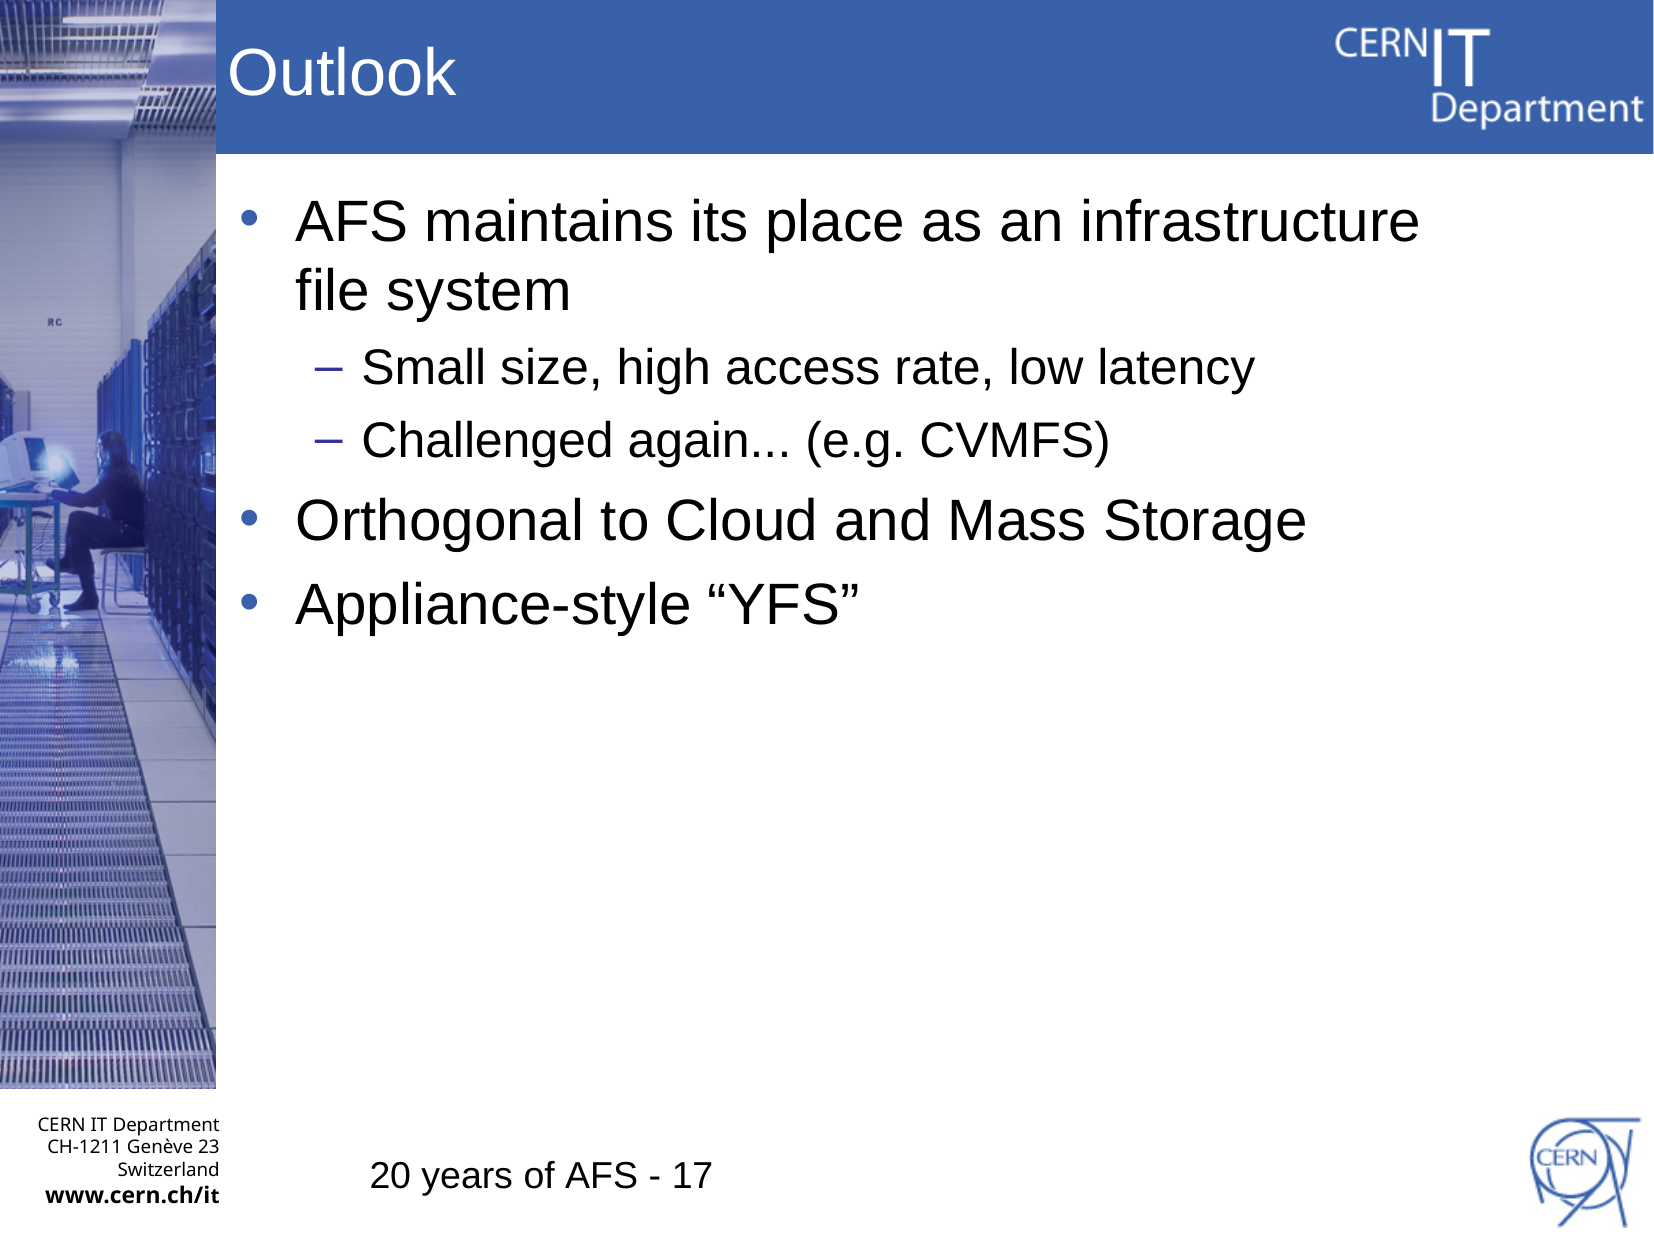

# Outlook
AFS maintains its place as an infrastructure file system
Small size, high access rate, low latency
Challenged again... (e.g. CVMFS)
Orthogonal to Cloud and Mass Storage
Appliance-style “YFS”